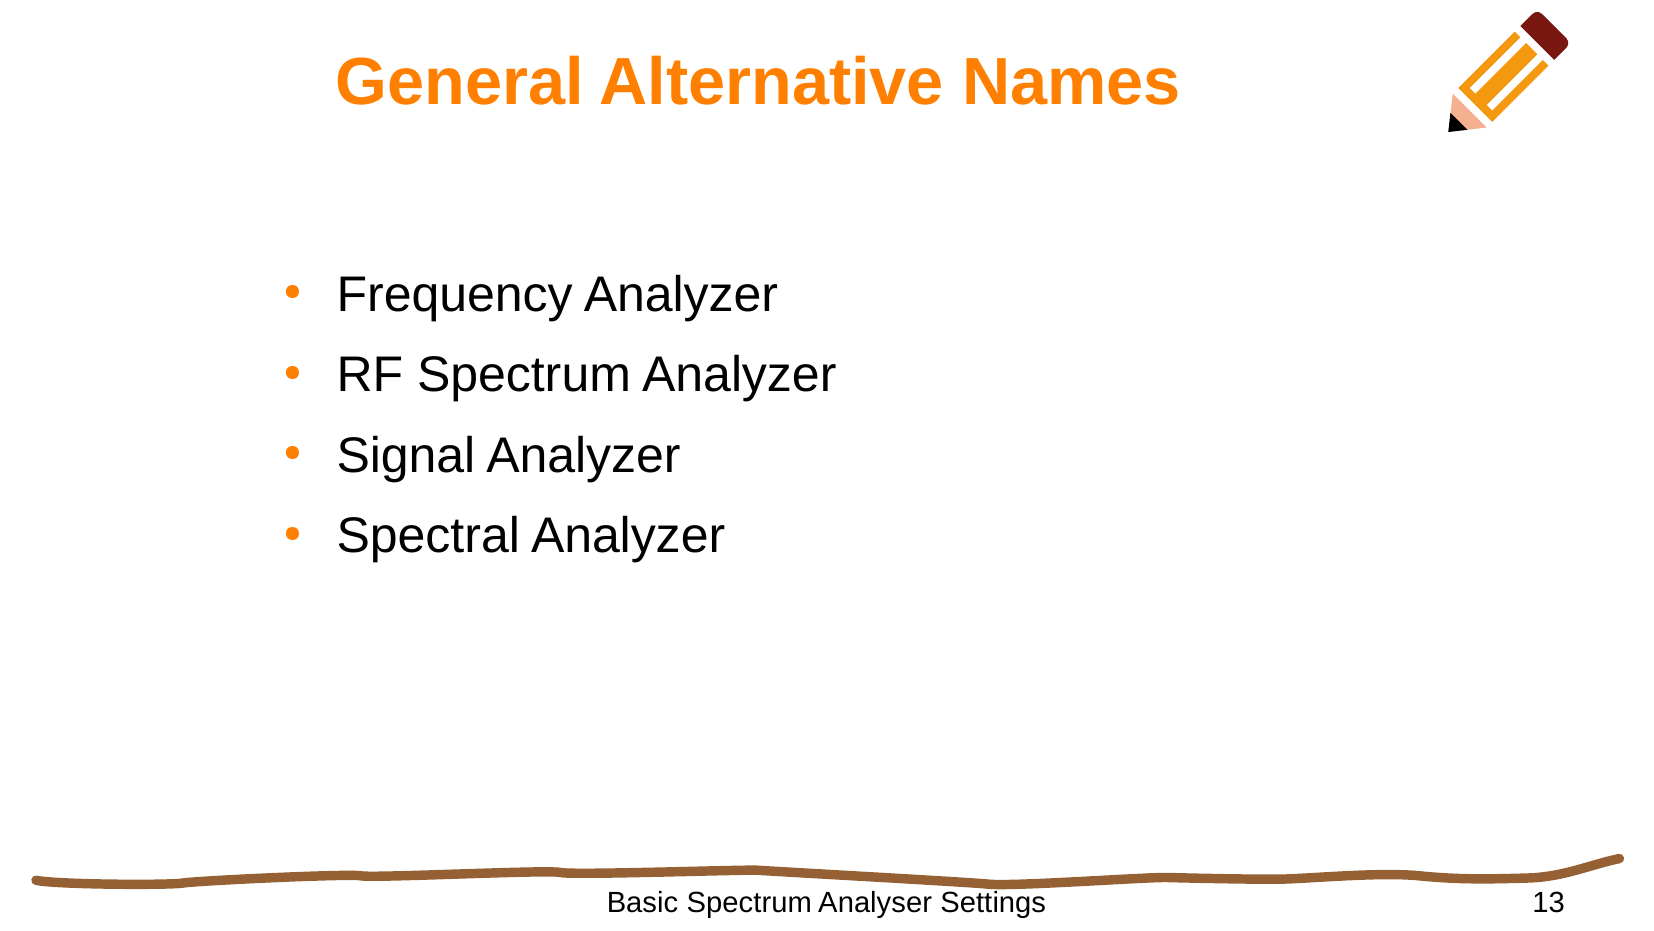

# General Alternative Names
Frequency Analyzer
RF Spectrum Analyzer
Signal Analyzer
Spectral Analyzer
Basic Spectrum Analyser Settings
13